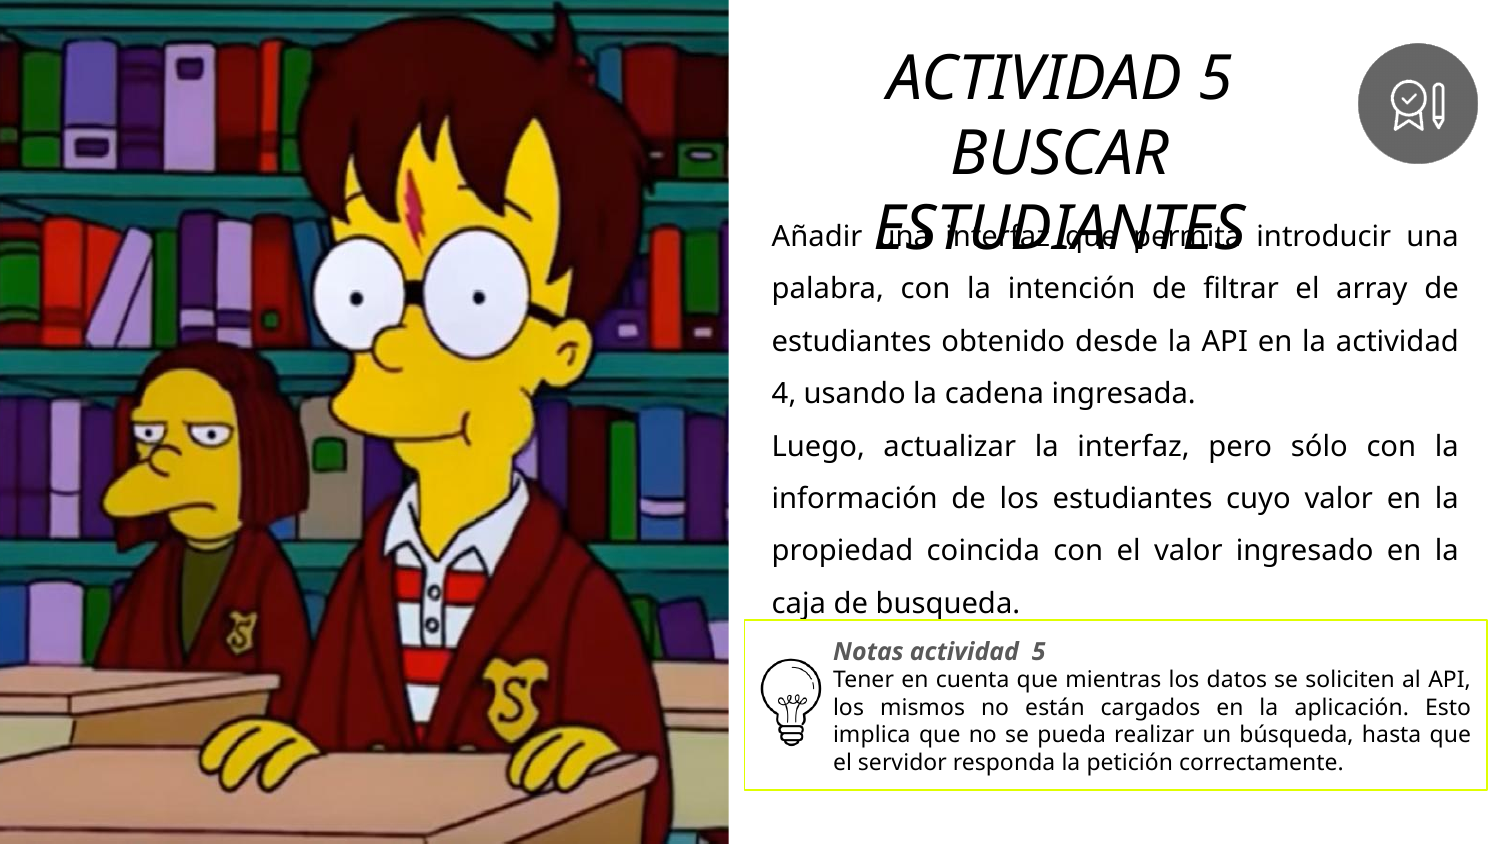

ACTIVIDAD 5
BUSCAR ESTUDIANTES
Añadir una interfaz que permita introducir una palabra, con la intención de filtrar el array de estudiantes obtenido desde la API en la actividad 4, usando la cadena ingresada.
Luego, actualizar la interfaz, pero sólo con la información de los estudiantes cuyo valor en la propiedad coincida con el valor ingresado en la caja de busqueda.
Notas actividad 5
Tener en cuenta que mientras los datos se soliciten al API, los mismos no están cargados en la aplicación. Esto implica que no se pueda realizar un búsqueda, hasta que el servidor responda la petición correctamente.